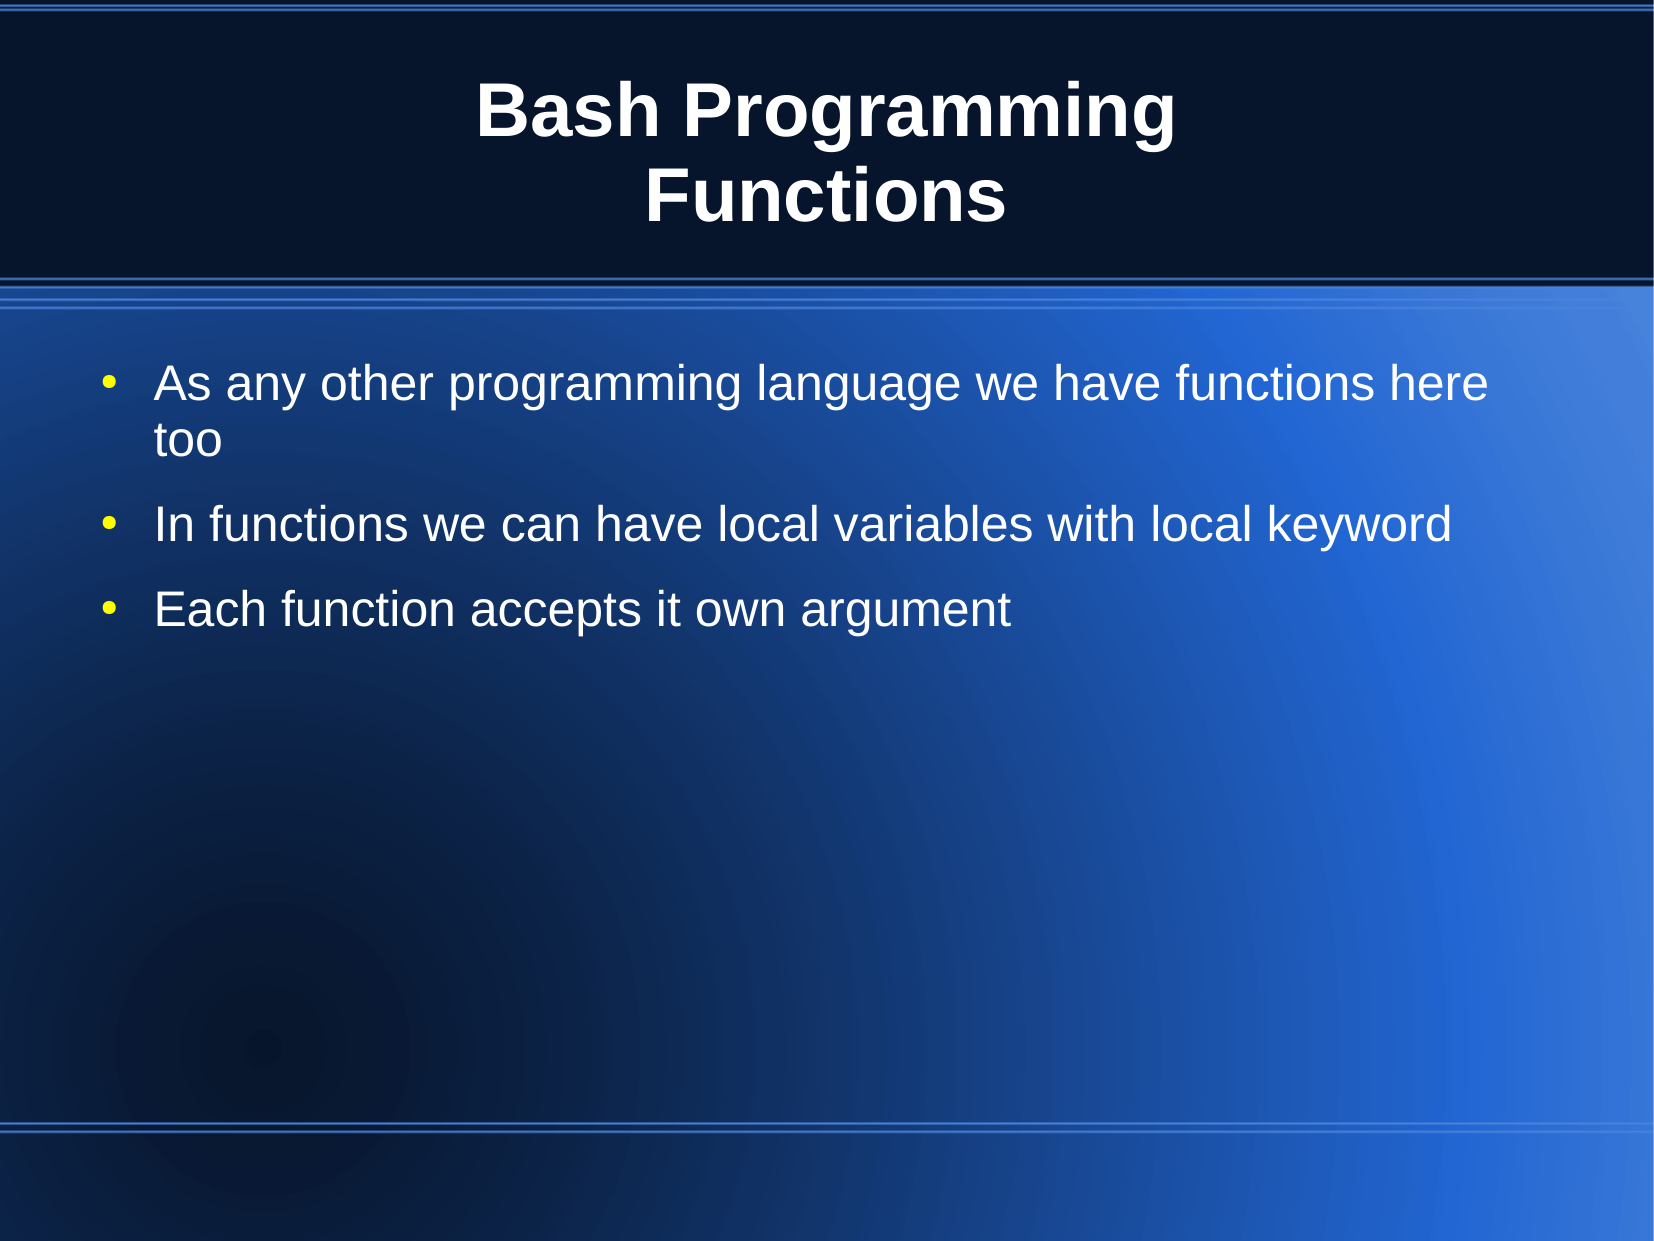

# Bash Programming Functions
As any other programming language we have functions here too
In functions we can have local variables with local keyword
Each function accepts it own argument